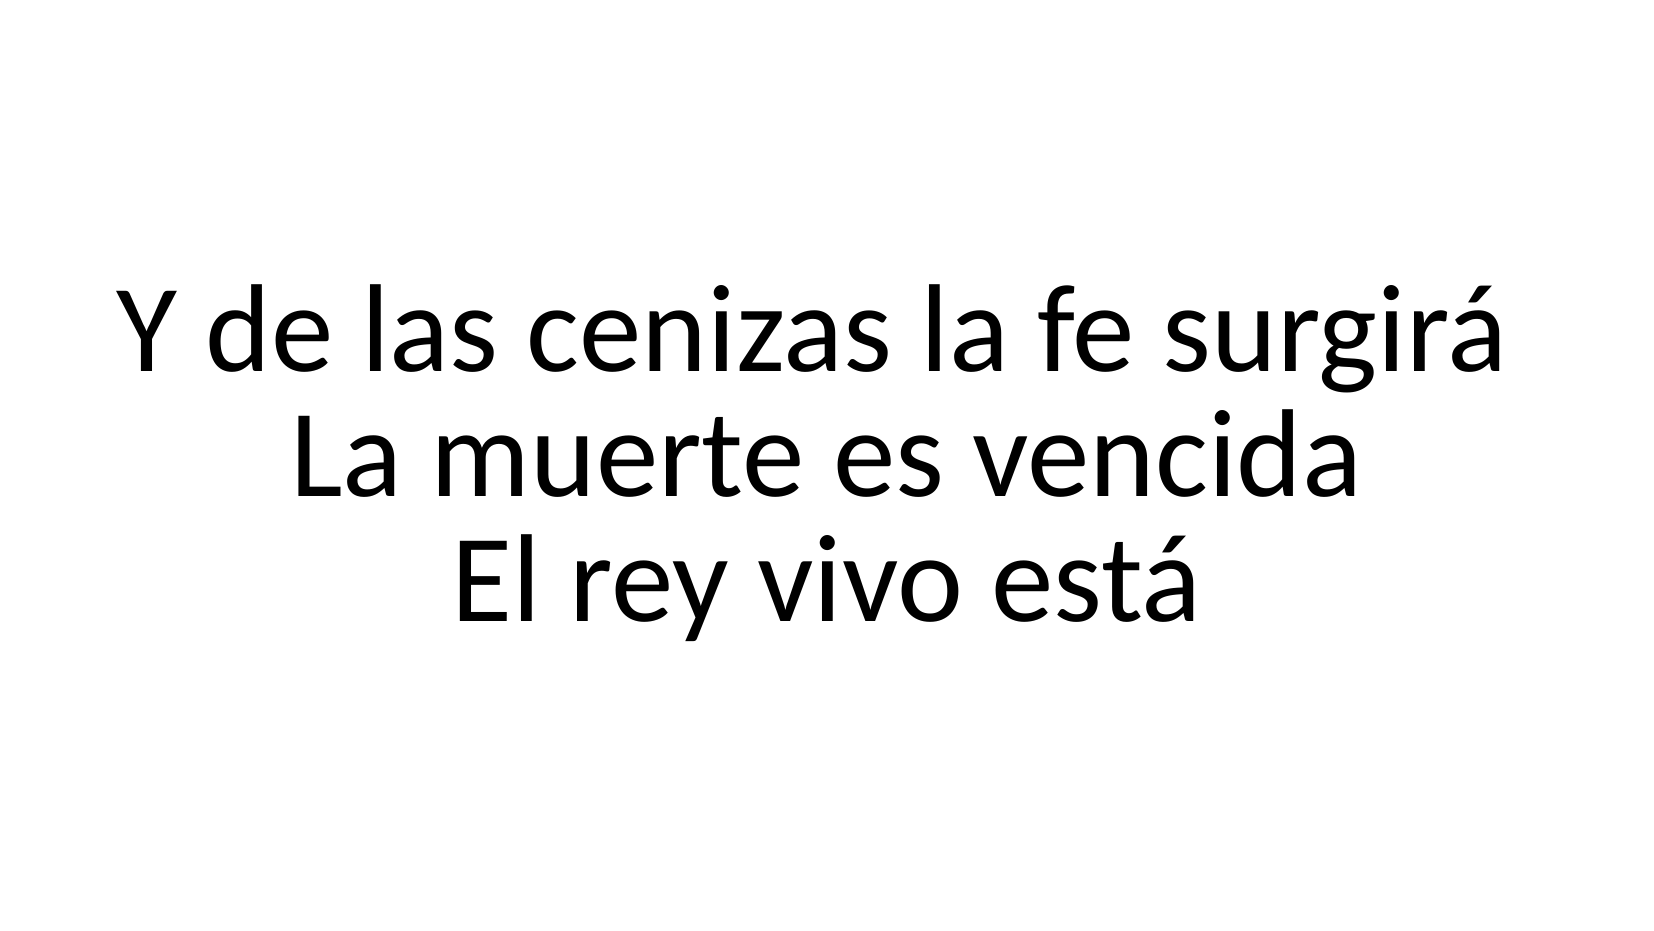

# Y de las cenizas la fe surgirá La muerte es vencida El rey vivo está